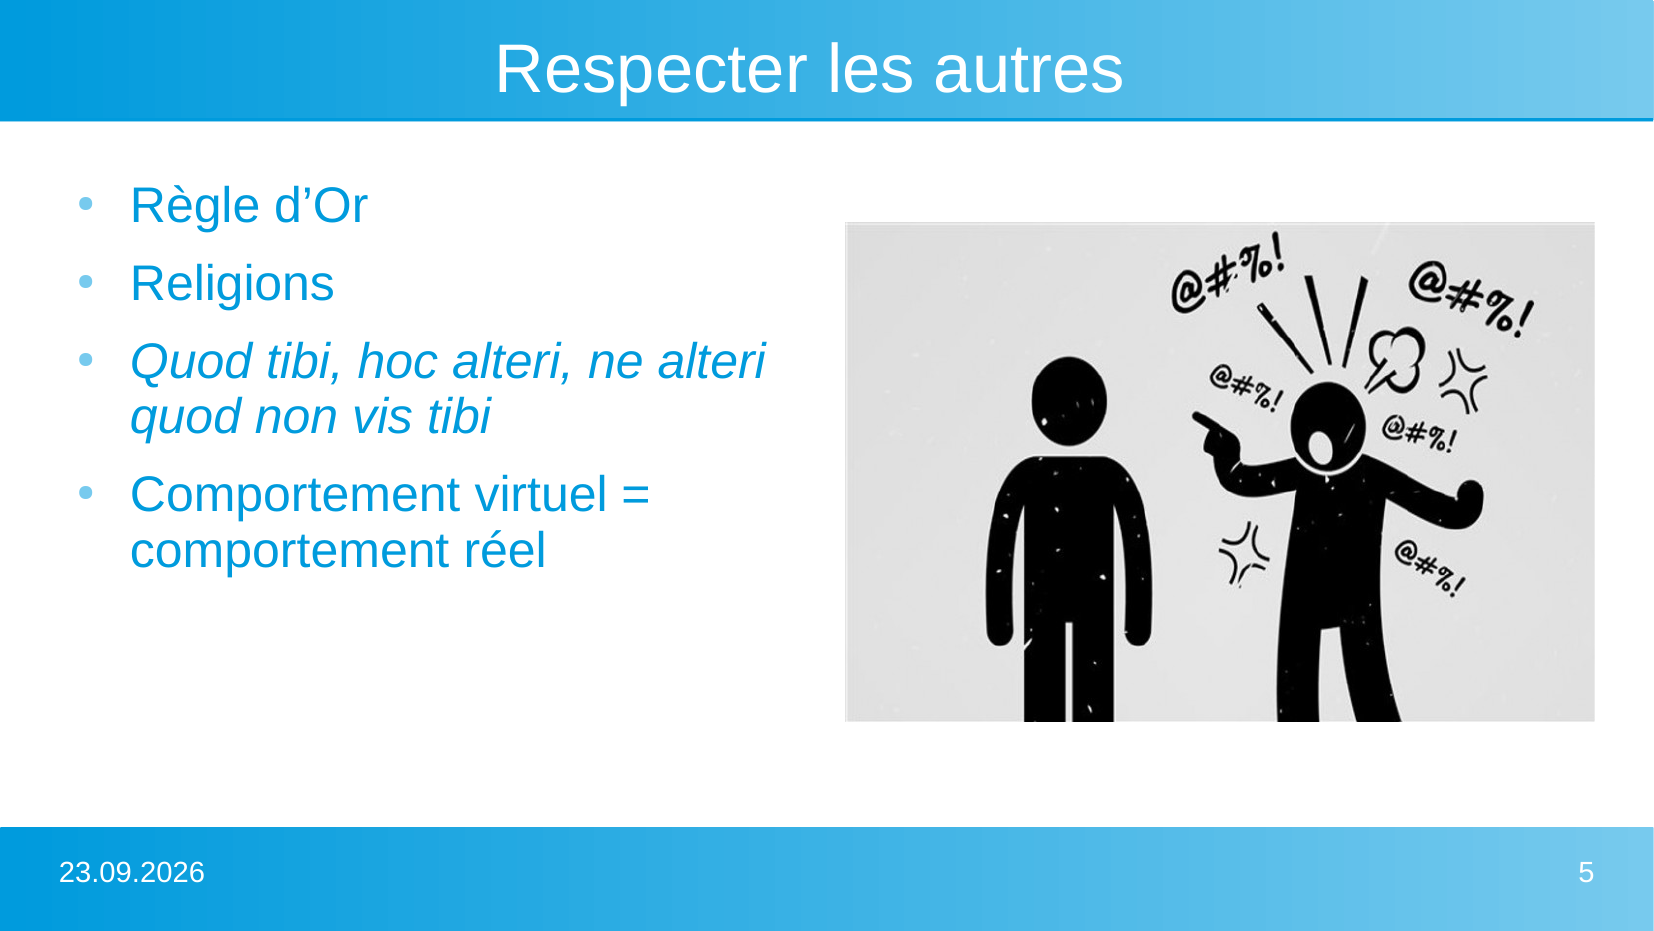

# Respecter les autres
Règle d’Or
Religions
Quod tibi, hoc alteri, ne alteri quod non vis tibi
Comportement virtuel = comportement réel
5